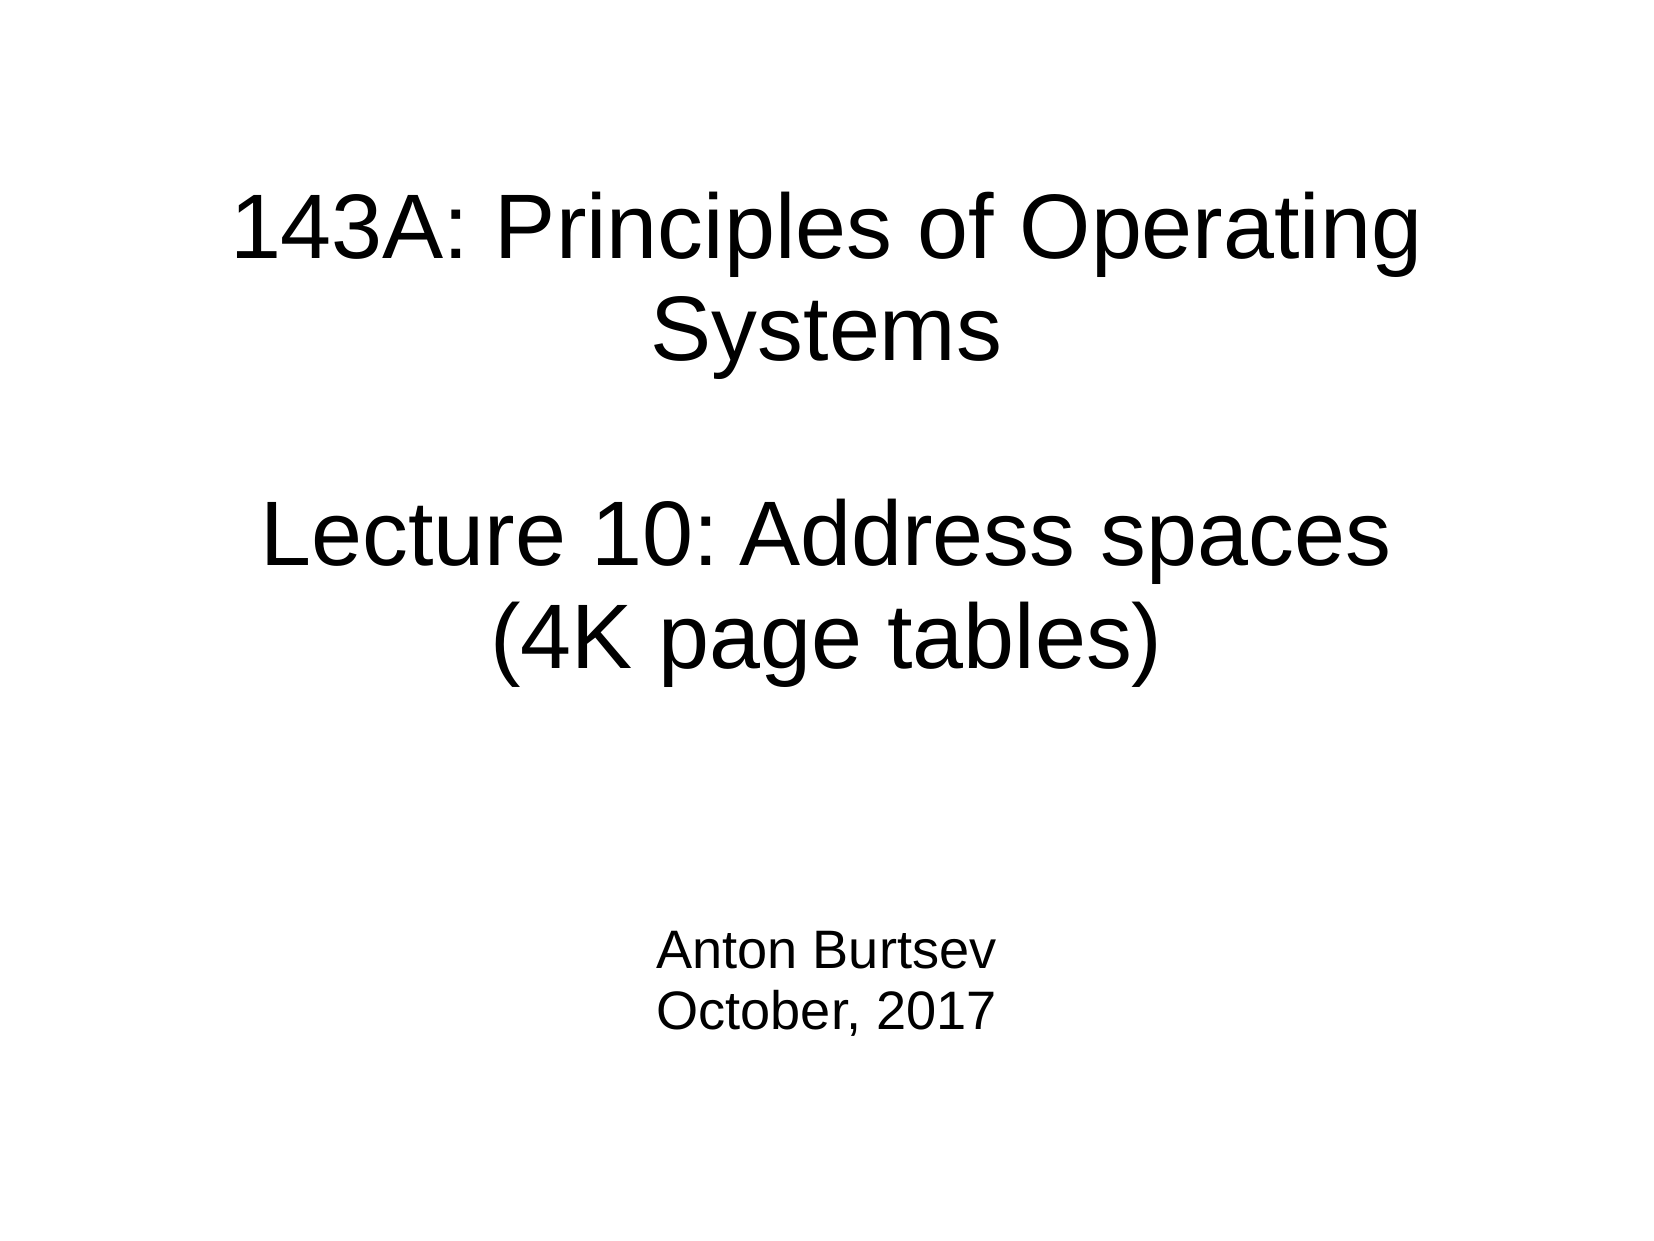

# 143A: Principles of Operating Systems Lecture 10: Address spaces (4K page tables)
Anton Burtsev
October, 2017